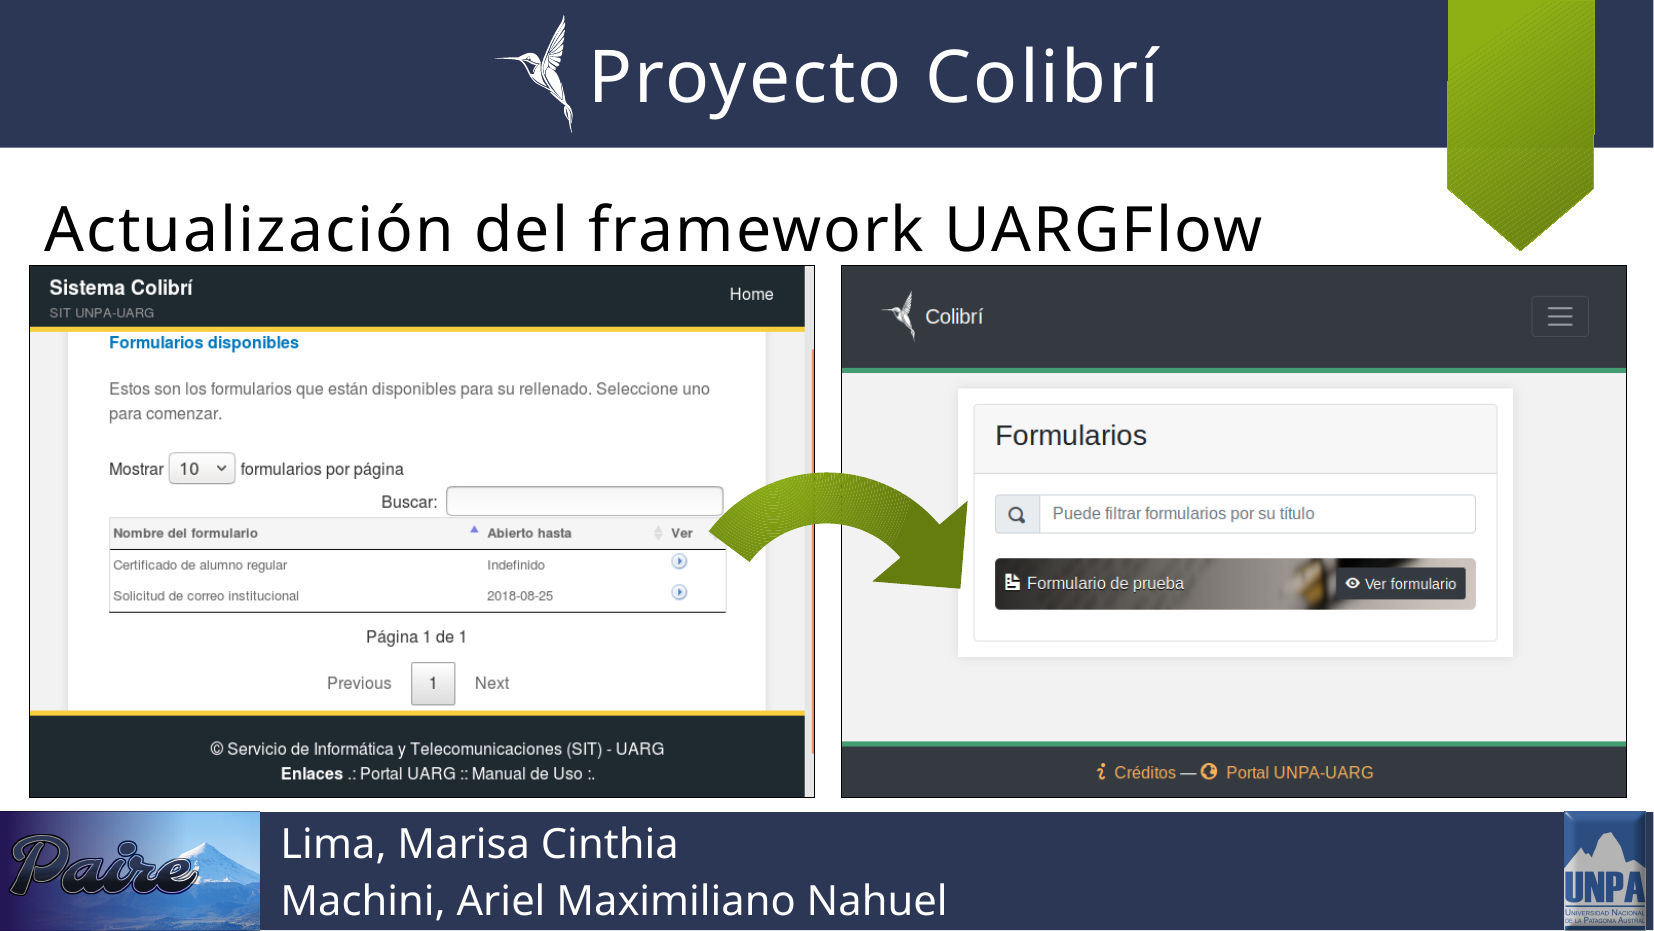

Proyecto Colibrí
Actualización del framework UARGFlow
Lima, Marisa Cinthia
Machini, Ariel Maximiliano Nahuel